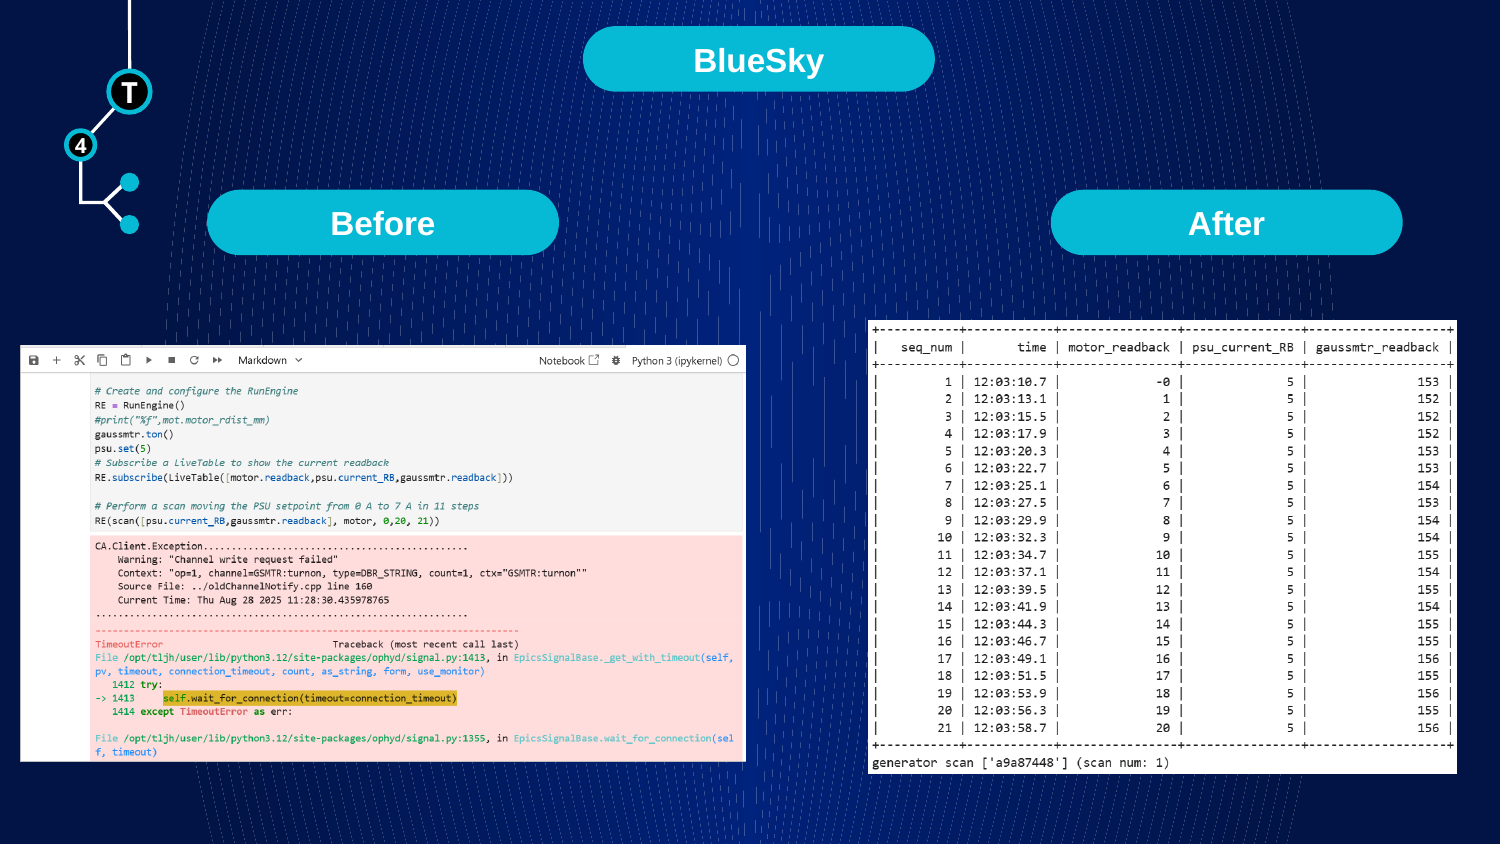

T
4
BlueSky
Before
After
What are the types of ARDUINO